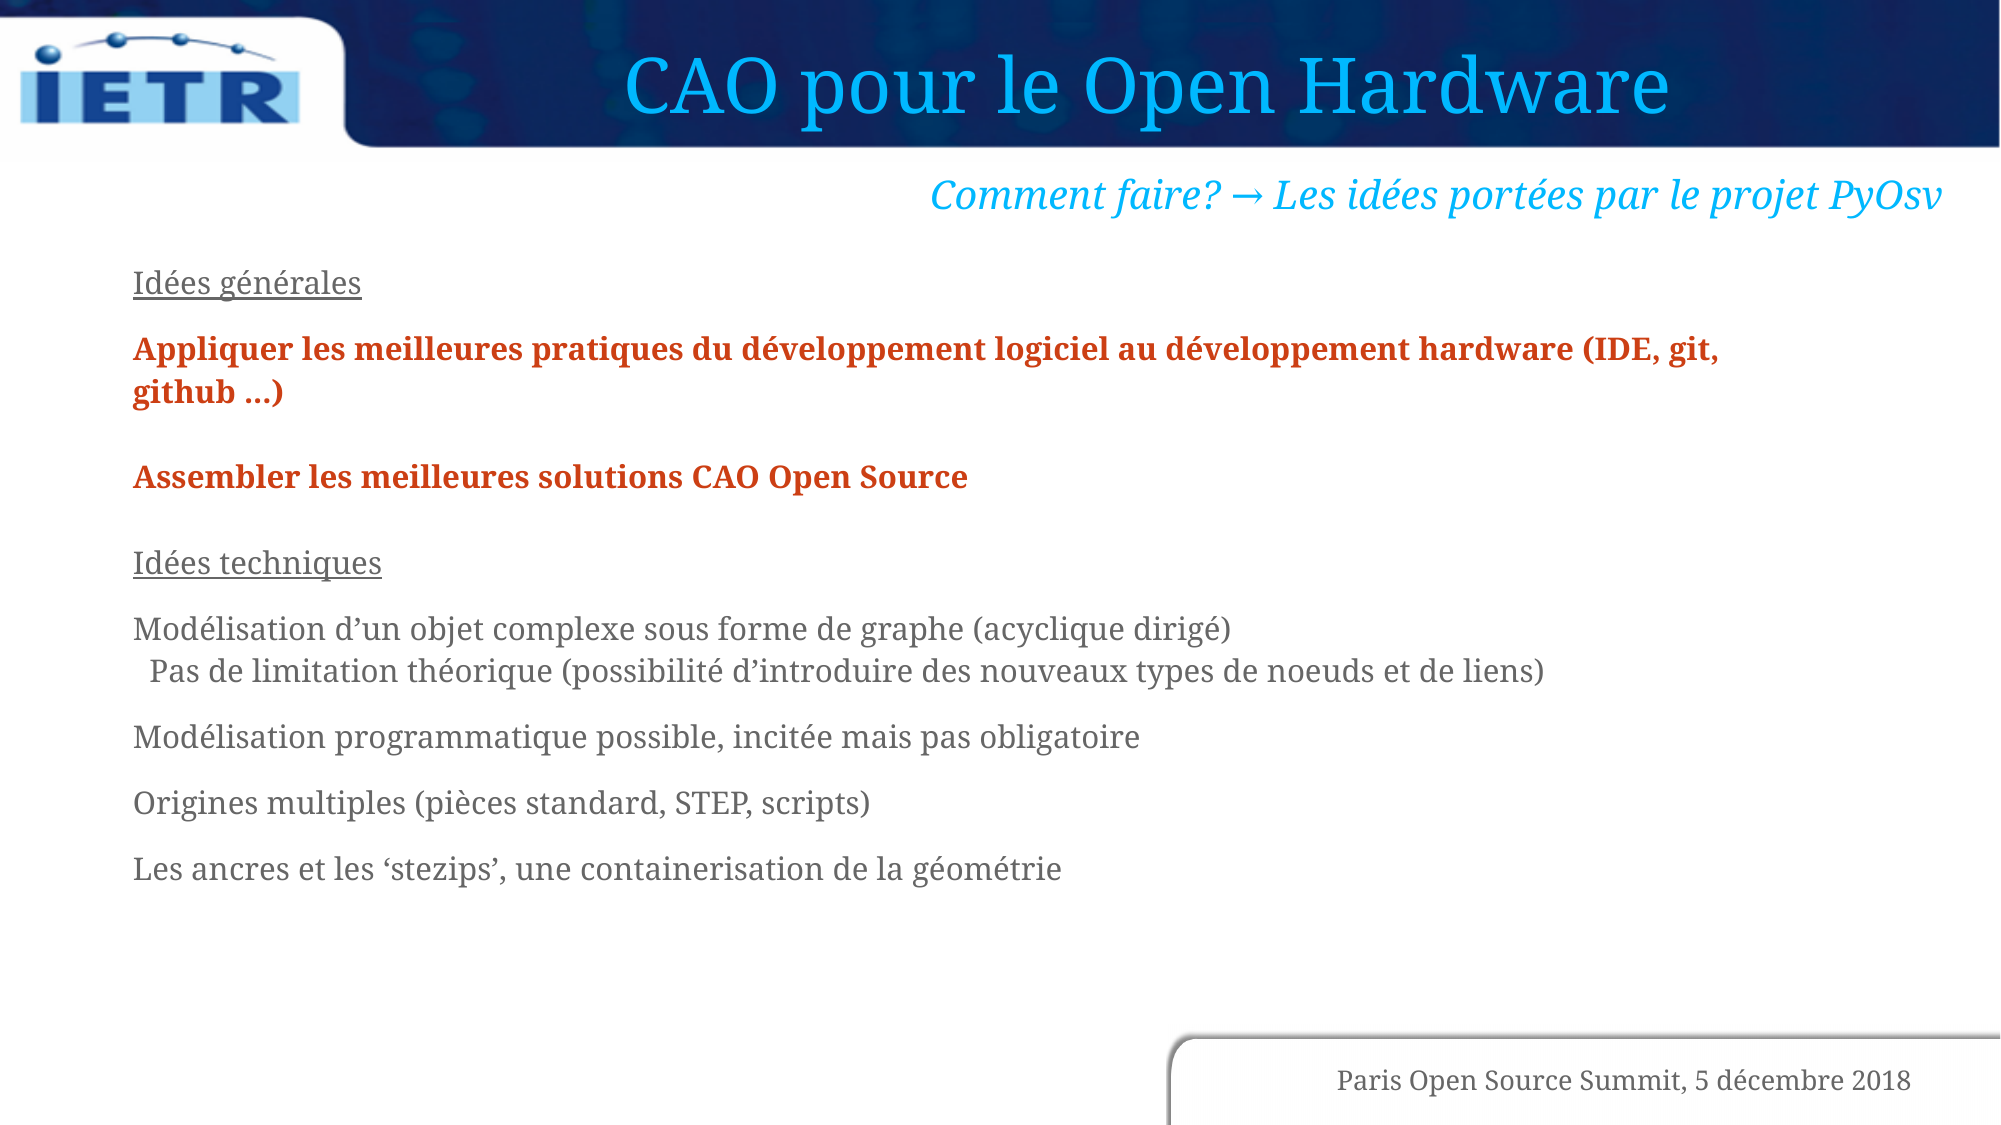

CAO pour le Open Hardware
Comment faire? → Les idées portées par le projet PyOsv
Idées générales
Appliquer les meilleures pratiques du développement logiciel au développement hardware (IDE, git, github ...)
Assembler les meilleures solutions CAO Open Source
Idées techniques
Modélisation d’un objet complexe sous forme de graphe (acyclique dirigé)
 Pas de limitation théorique (possibilité d’introduire des nouveaux types de noeuds et de liens)
Modélisation programmatique possible, incitée mais pas obligatoire
Origines multiples (pièces standard, STEP, scripts)
Les ancres et les ‘stezips’, une containerisation de la géométrie
Paris Open Source Summit, 5 décembre 2018